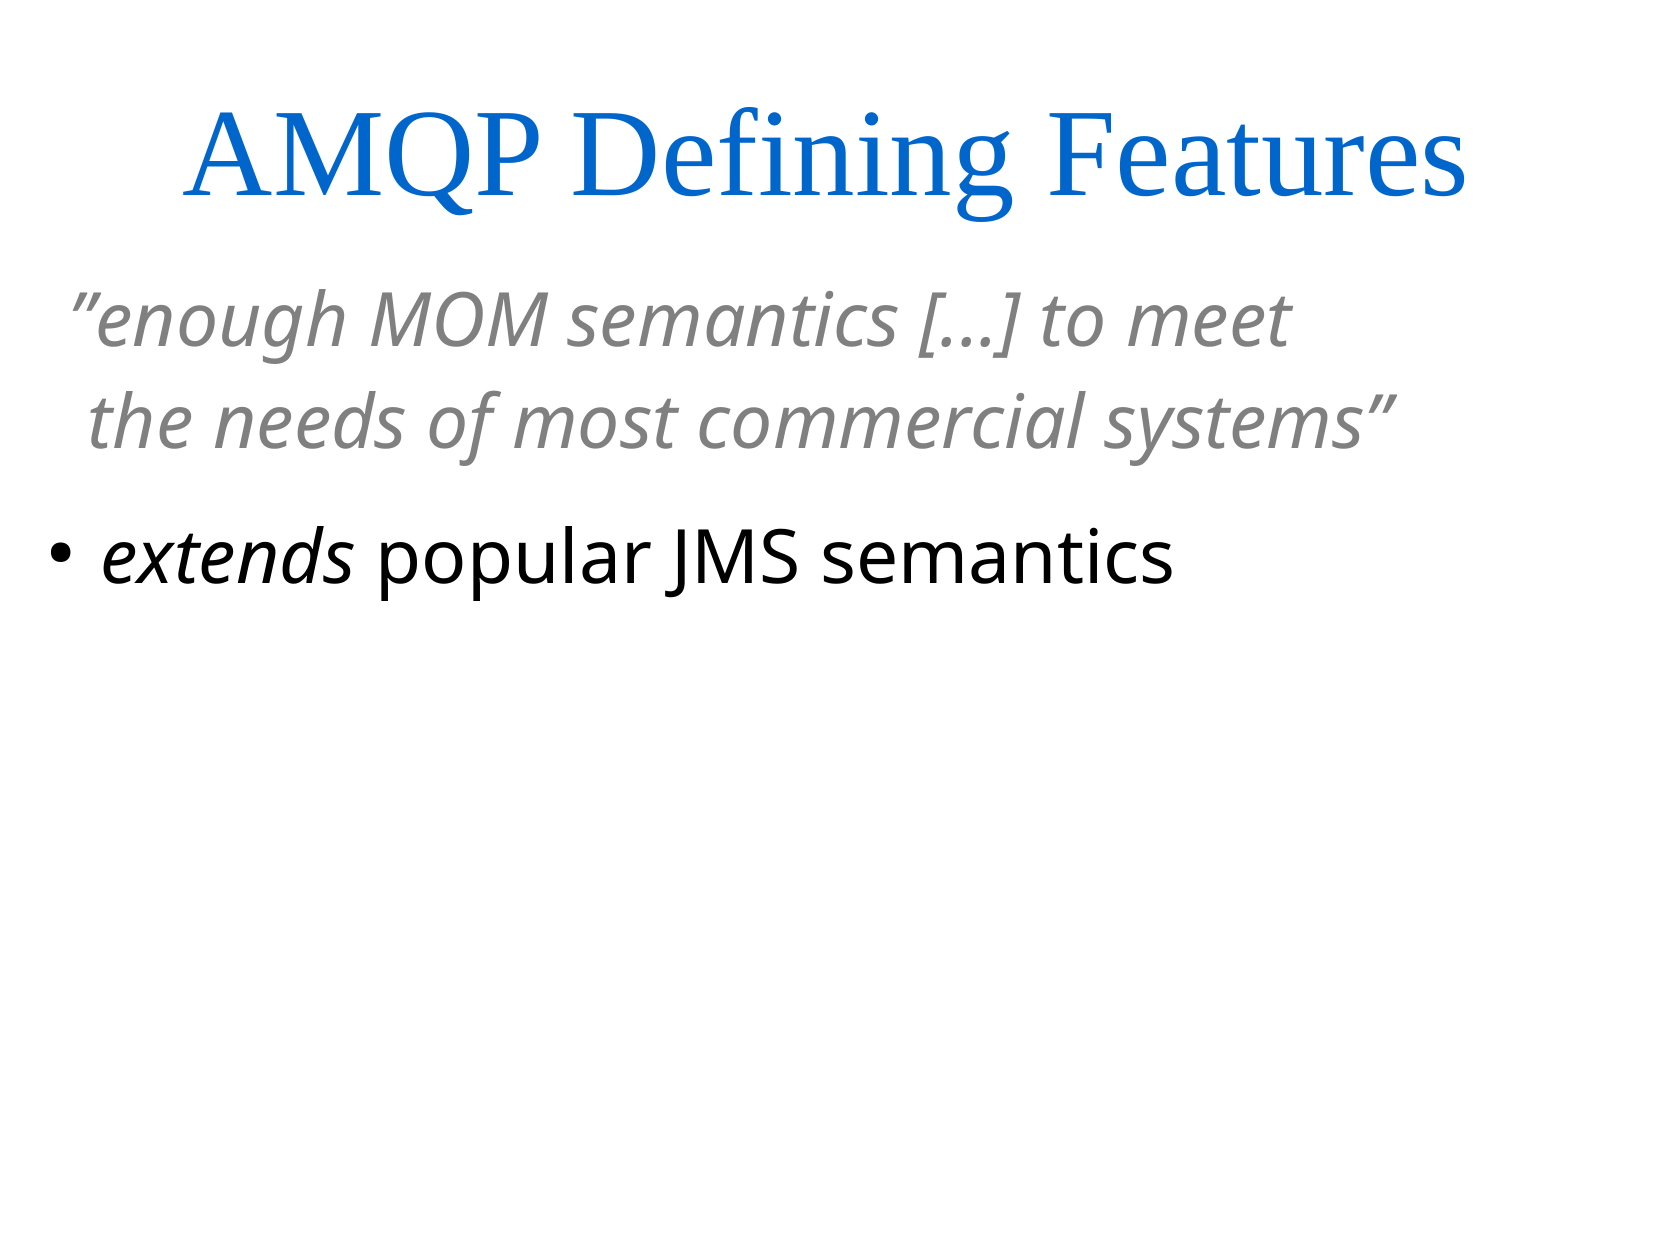

# AMQP Defining Features
 ”enough MOM semantics [...] to meet
 the needs of most commercial systems”
extends popular JMS semantics